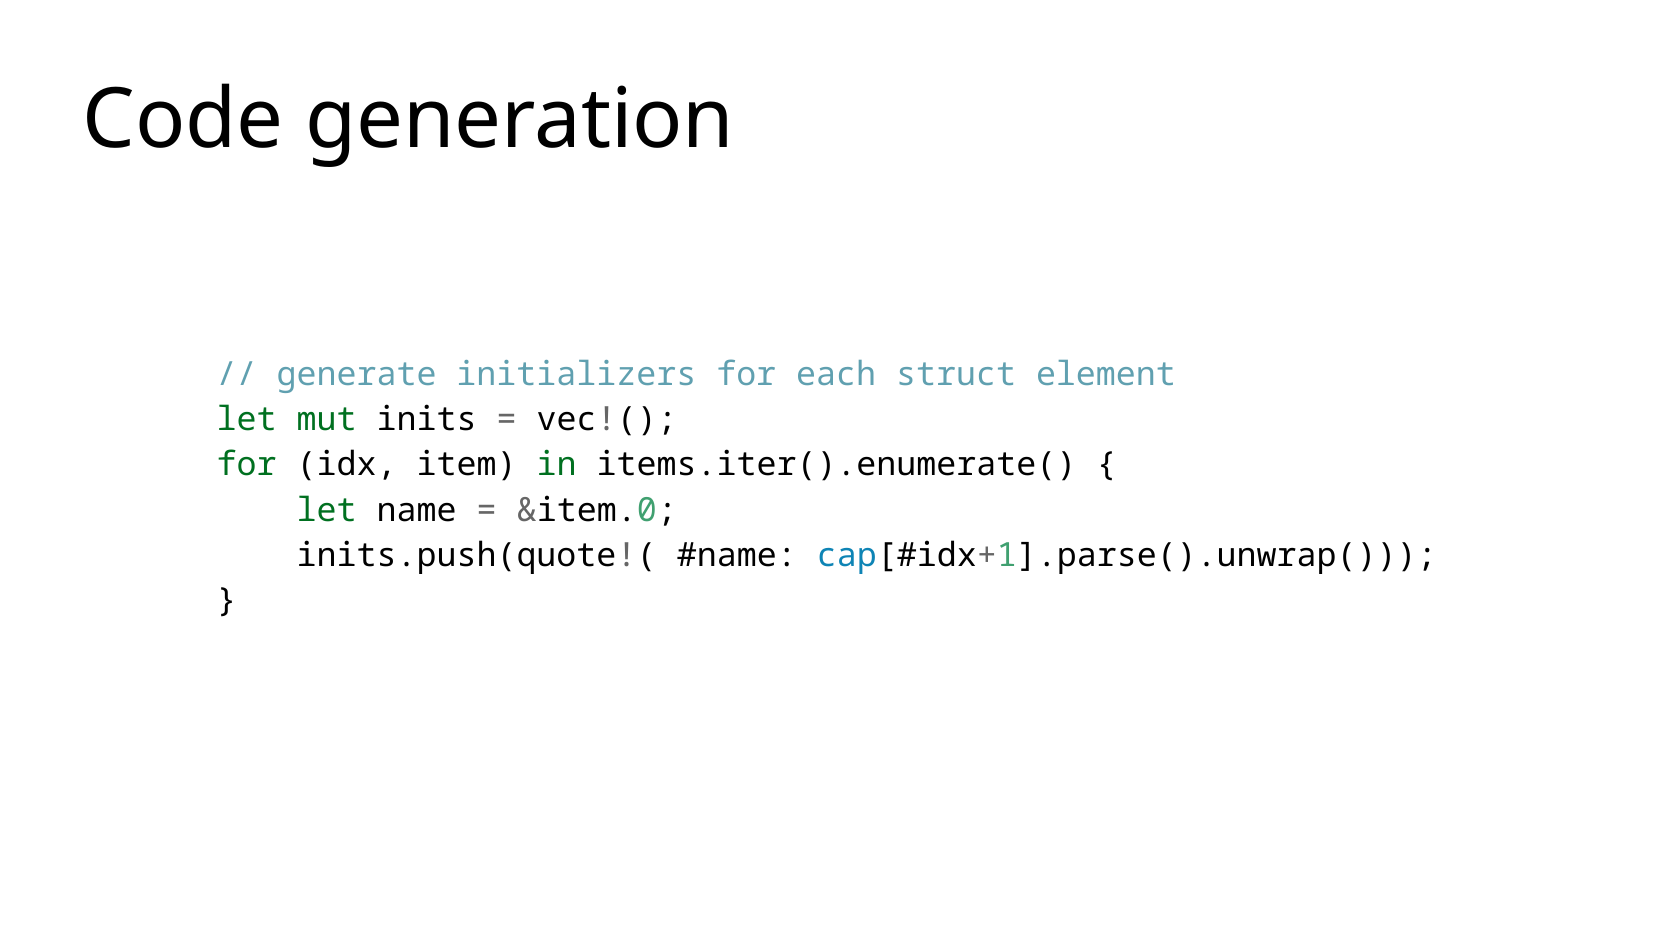

# Code generation
// generate initializers for each struct element
let mut inits = vec!();
for (idx, item) in items.iter().enumerate() {
 let name = &item.0;
 inits.push(quote!( #name: cap[#idx+1].parse().unwrap()));
}